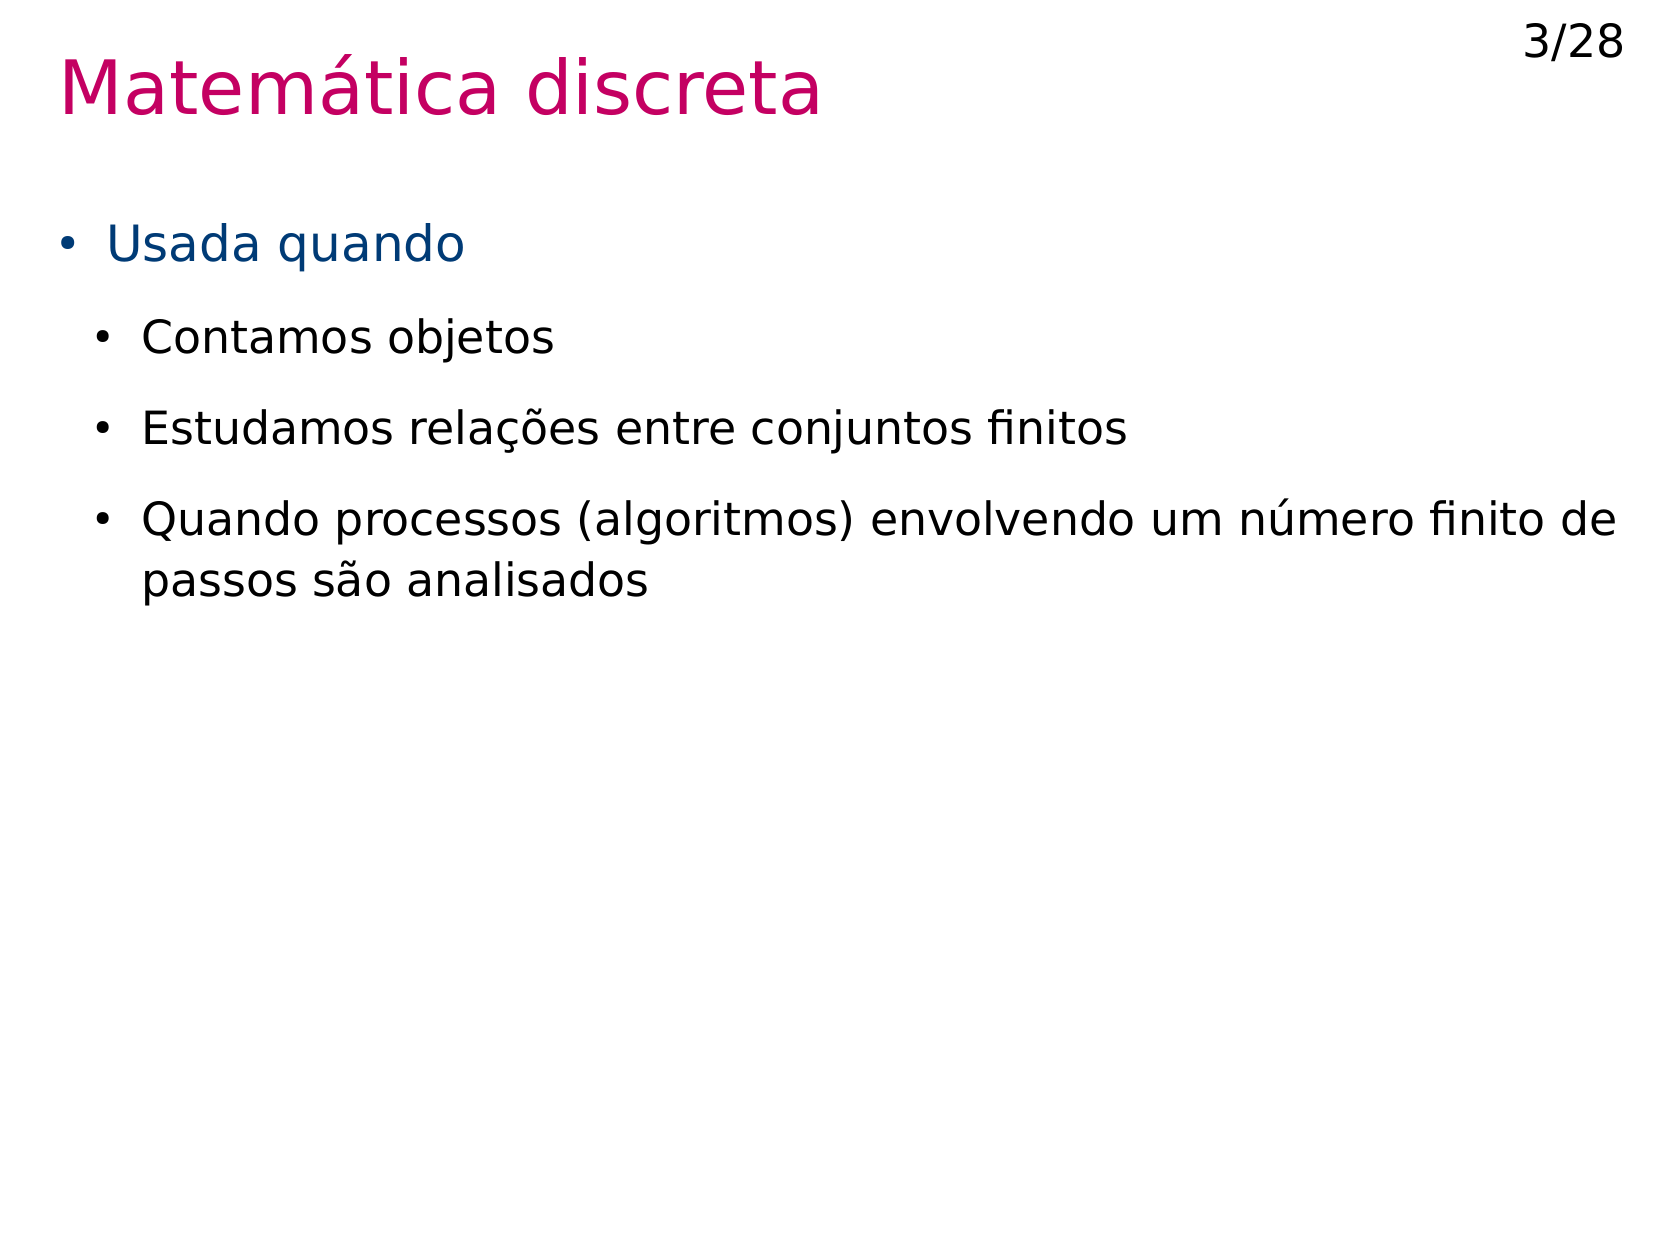

3
# Matemática discreta
Usada quando
Contamos objetos
Estudamos relações entre conjuntos finitos
Quando processos (algoritmos) envolvendo um número finito de passos são analisados